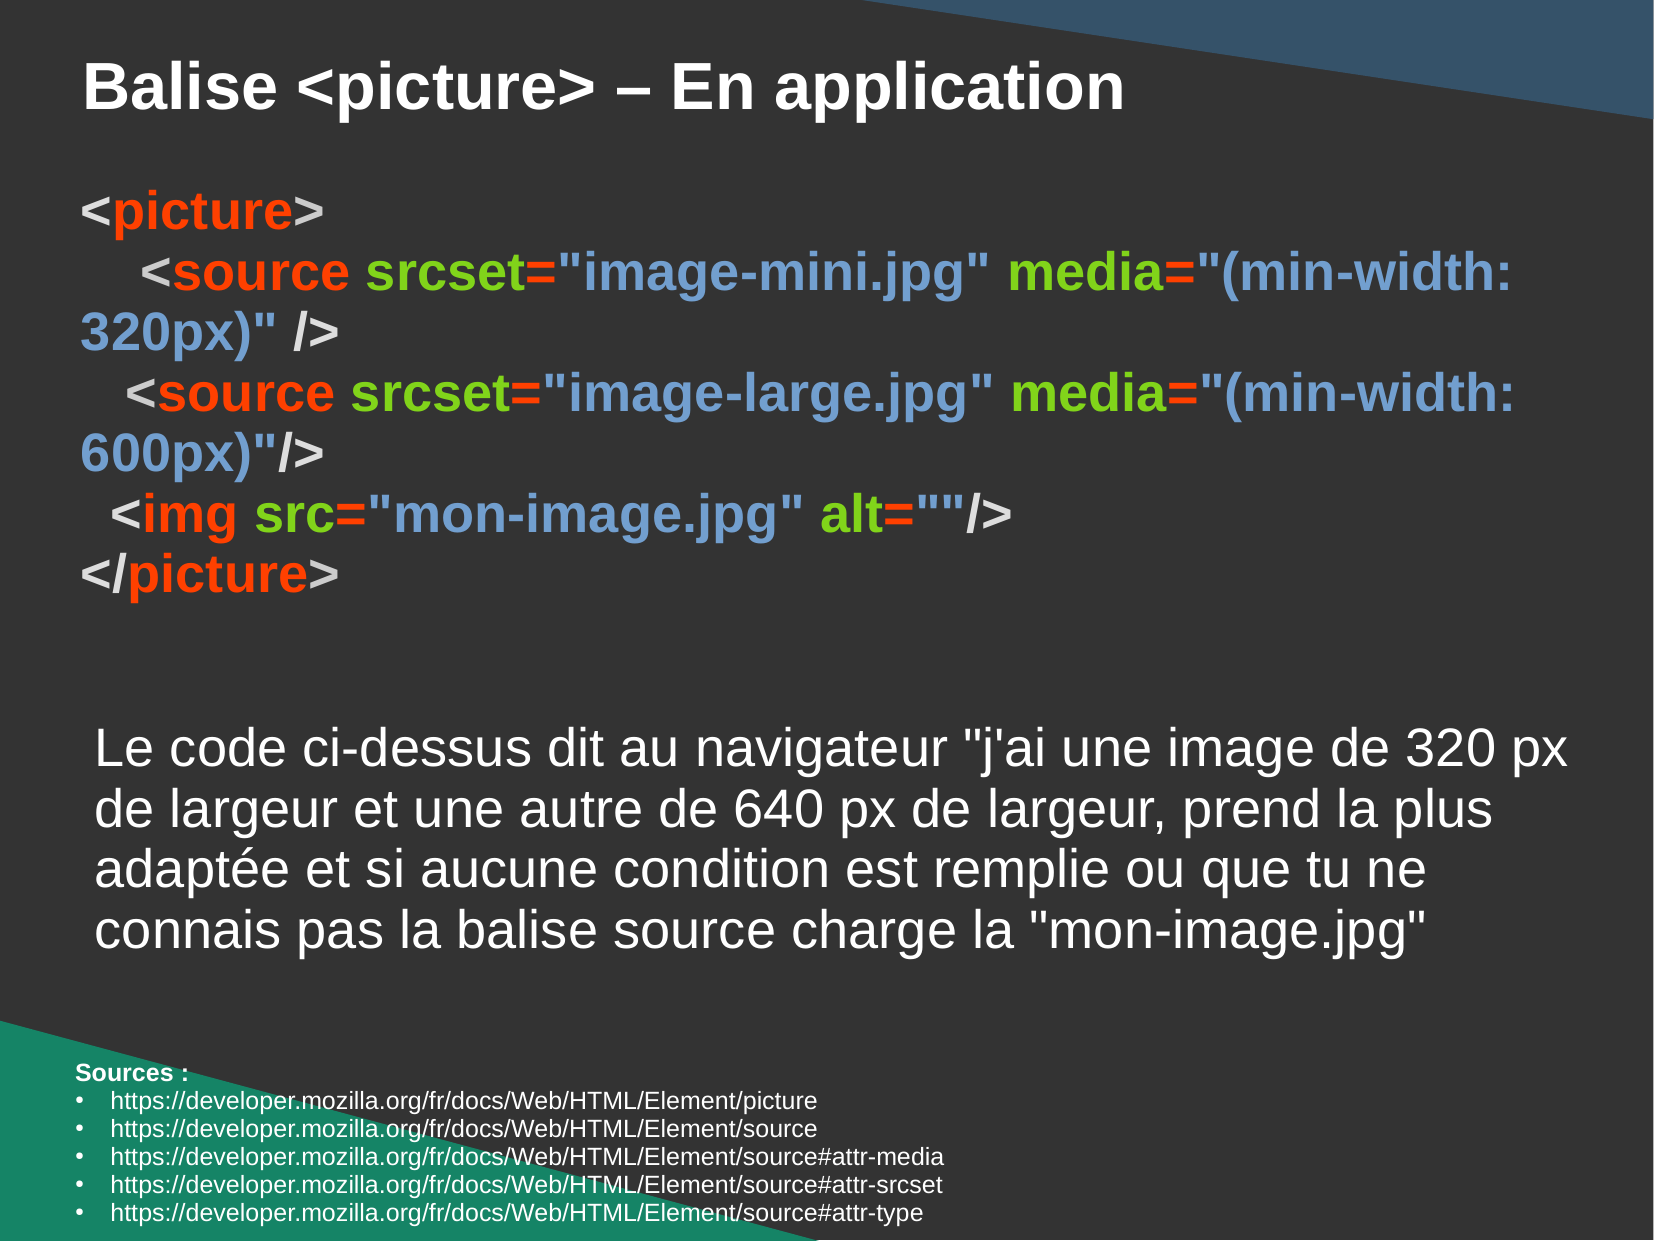

# Balise <picture> – En application
<picture>
 <source srcset="image-mini.jpg" media="(min-width: 320px)" />
 <source srcset="image-large.jpg" media="(min-width: 600px)"/>
 <img src="mon-image.jpg" alt=""/>
</picture>
Le code ci-dessus dit au navigateur "j'ai une image de 320 px de largeur et une autre de 640 px de largeur, prend la plus adaptée et si aucune condition est remplie ou que tu ne connais pas la balise source charge la "mon-image.jpg"
Sources :
https://developer.mozilla.org/fr/docs/Web/HTML/Element/picture
https://developer.mozilla.org/fr/docs/Web/HTML/Element/source
https://developer.mozilla.org/fr/docs/Web/HTML/Element/source#attr-media
https://developer.mozilla.org/fr/docs/Web/HTML/Element/source#attr-srcset
https://developer.mozilla.org/fr/docs/Web/HTML/Element/source#attr-type